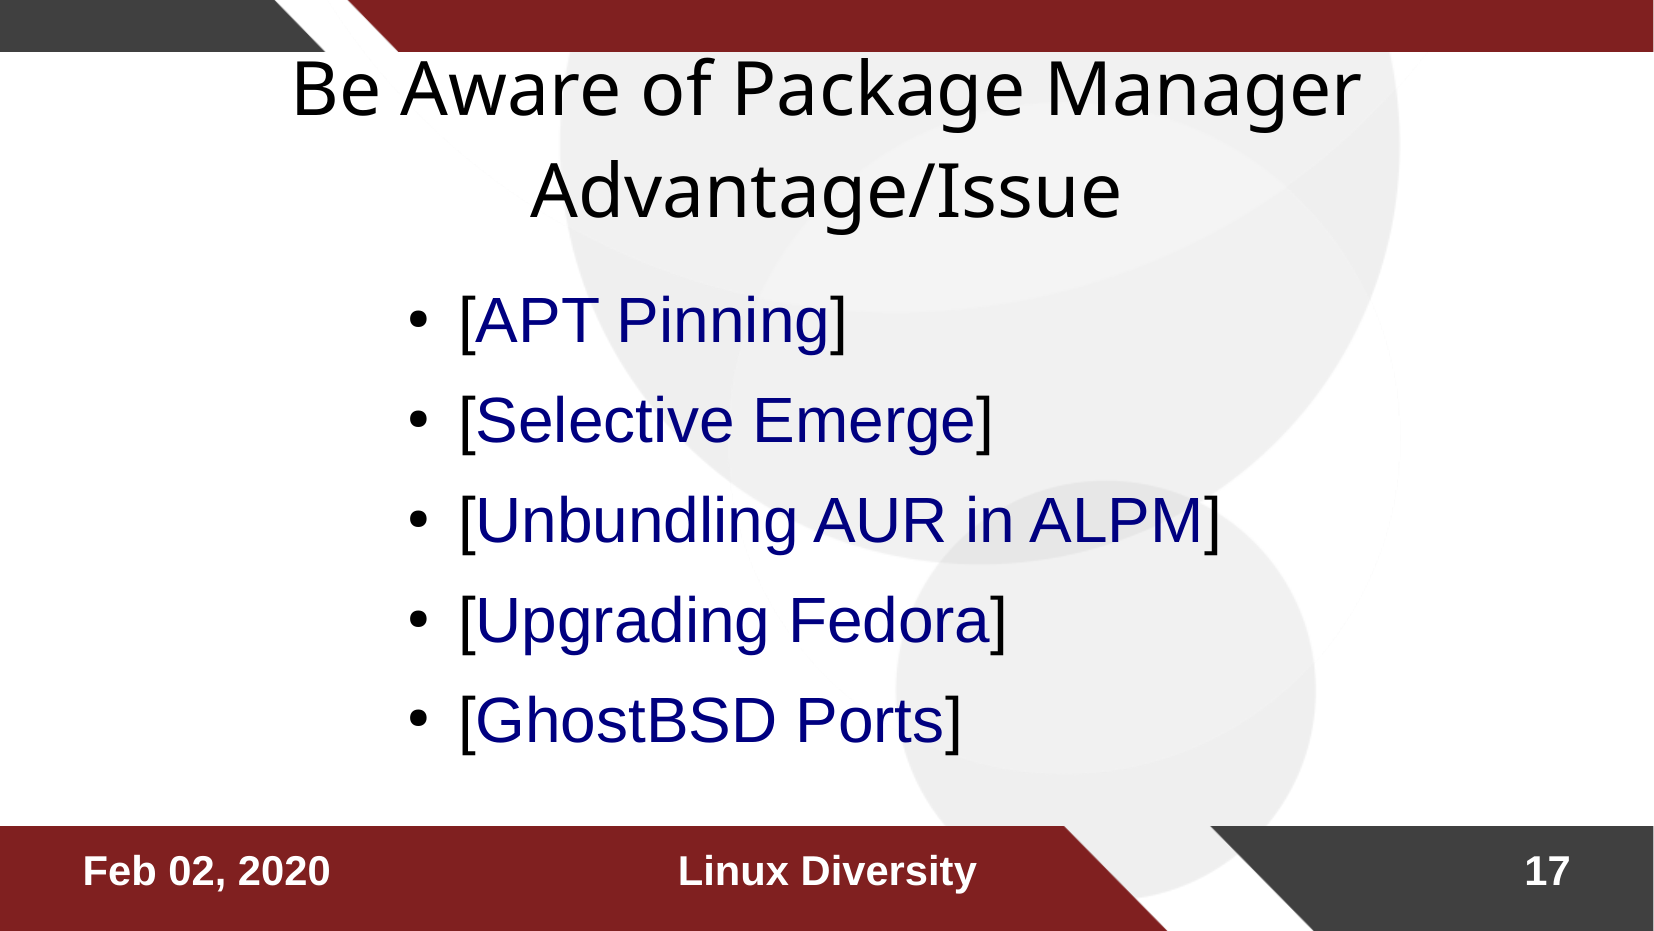

# Be Aware of Package Manager Advantage/Issue
[APT Pinning]
[Selective Emerge]
[Unbundling AUR in ALPM]
[Upgrading Fedora]
[GhostBSD Ports]
Feb 02, 2020
Linux Diversity
17